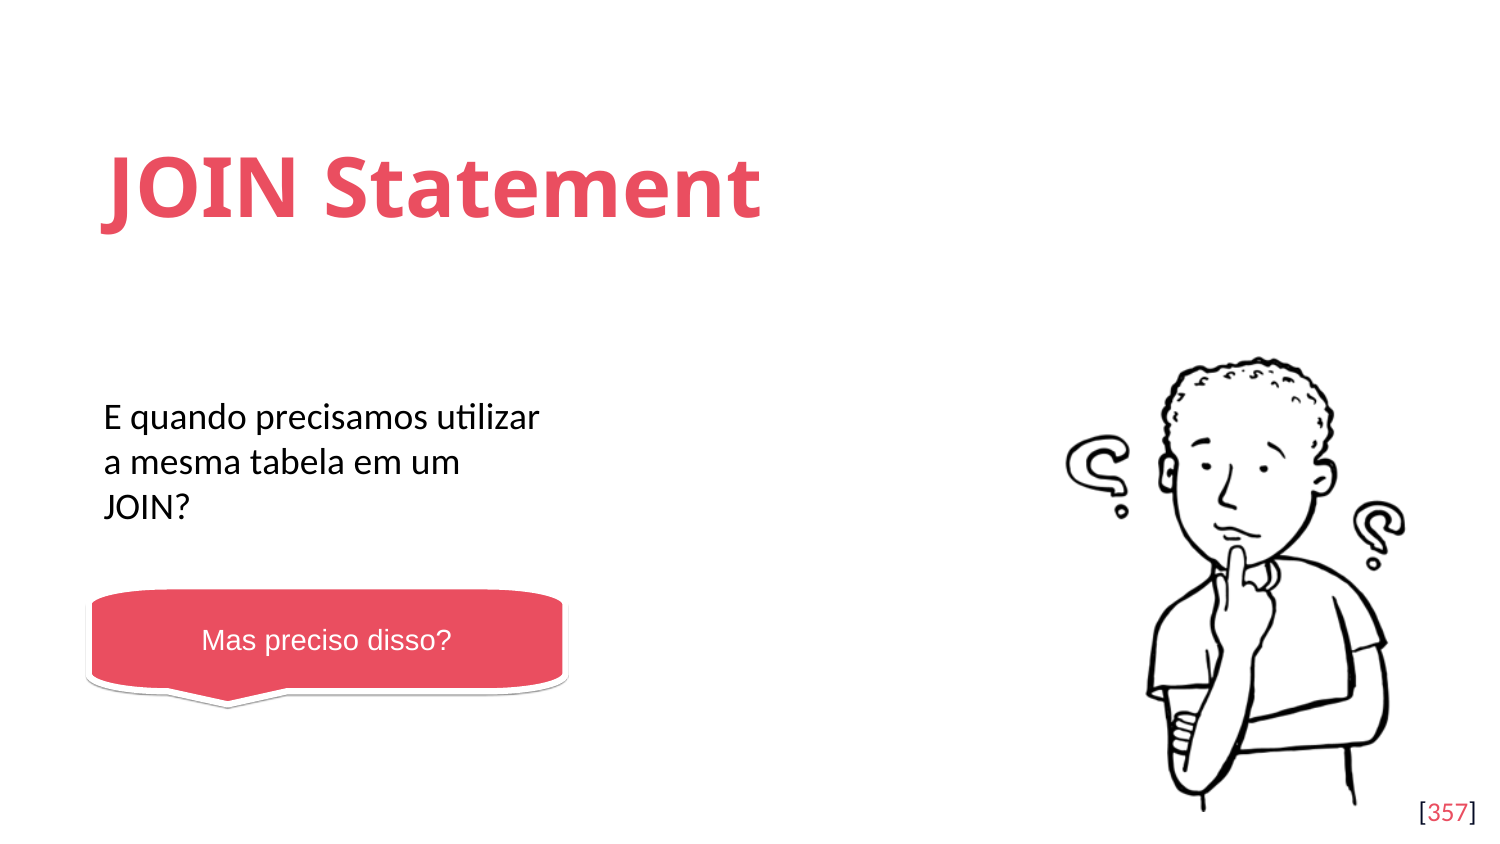

JOIN Statement
E quando precisamos utilizar a mesma tabela em um JOIN?
Mas preciso disso?